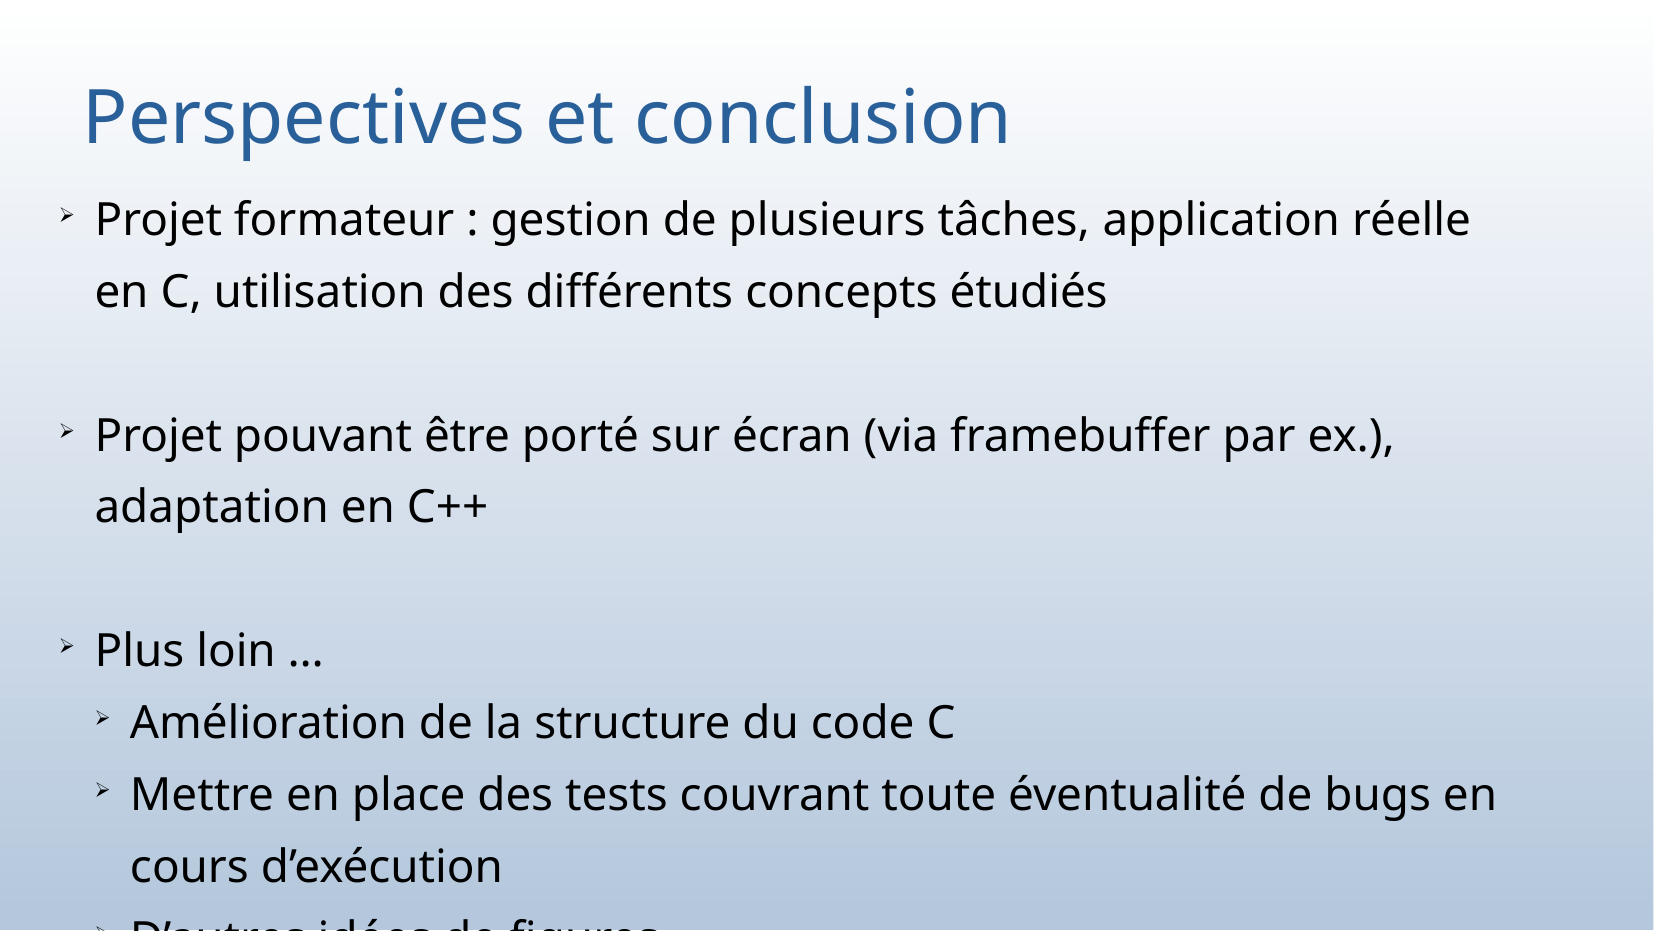

# Perspectives et conclusion
Projet formateur : gestion de plusieurs tâches, application réelle en C, utilisation des différents concepts étudiés
Projet pouvant être porté sur écran (via framebuffer par ex.), adaptation en C++
Plus loin …
Amélioration de la structure du code C
Mettre en place des tests couvrant toute éventualité de bugs en cours d’exécution
D’autres idées de figures ...